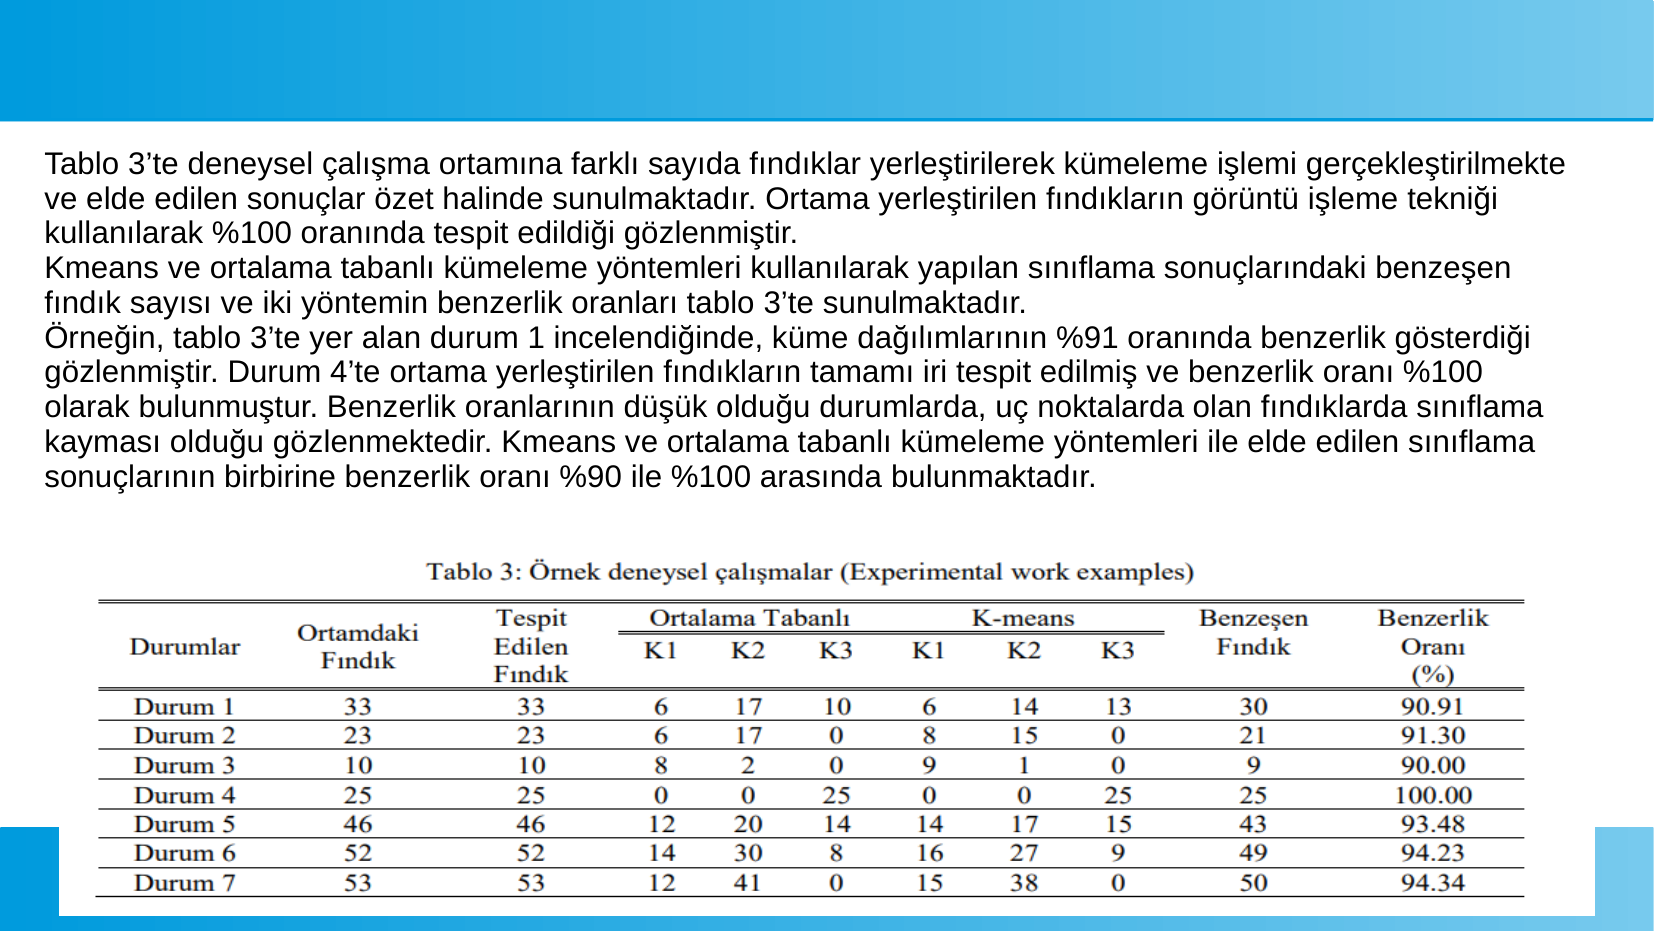

#
Tablo 3’te deneysel çalışma ortamına farklı sayıda fındıklar yerleştirilerek kümeleme işlemi gerçekleştirilmekte ve elde edilen sonuçlar özet halinde sunulmaktadır. Ortama yerleştirilen fındıkların görüntü işleme tekniği kullanılarak %100 oranında tespit edildiği gözlenmiştir.
Kmeans ve ortalama tabanlı kümeleme yöntemleri kullanılarak yapılan sınıflama sonuçlarındaki benzeşen fındık sayısı ve iki yöntemin benzerlik oranları tablo 3’te sunulmaktadır.
Örneğin, tablo 3’te yer alan durum 1 incelendiğinde, küme dağılımlarının %91 oranında benzerlik gösterdiği gözlenmiştir. Durum 4’te ortama yerleştirilen fındıkların tamamı iri tespit edilmiş ve benzerlik oranı %100 olarak bulunmuştur. Benzerlik oranlarının düşük olduğu durumlarda, uç noktalarda olan fındıklarda sınıflama kayması olduğu gözlenmektedir. Kmeans ve ortalama tabanlı kümeleme yöntemleri ile elde edilen sınıflama sonuçlarının birbirine benzerlik oranı %90 ile %100 arasında bulunmaktadır.
15